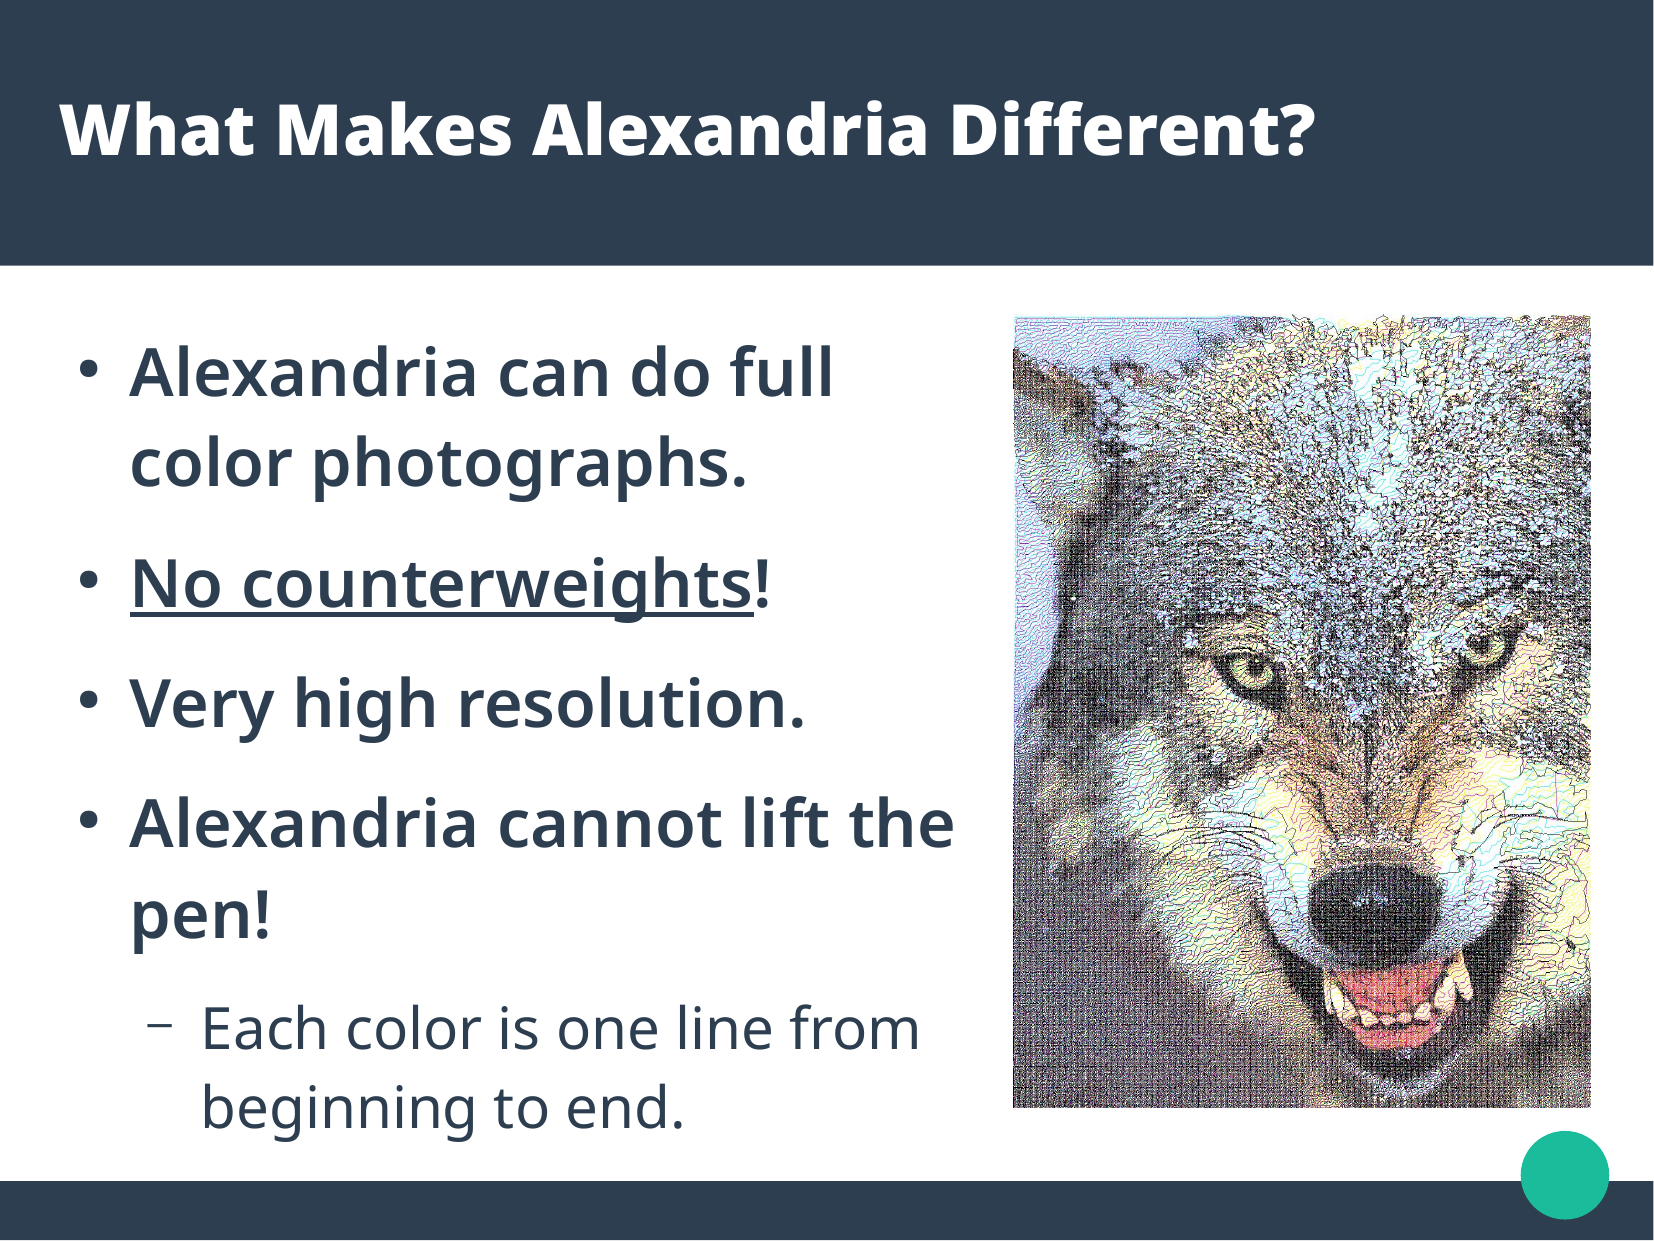

# What Makes Alexandria Different?
Alexandria can do full color photographs.
No counterweights!
Very high resolution.
Alexandria cannot lift the pen!
Each color is one line from beginning to end.